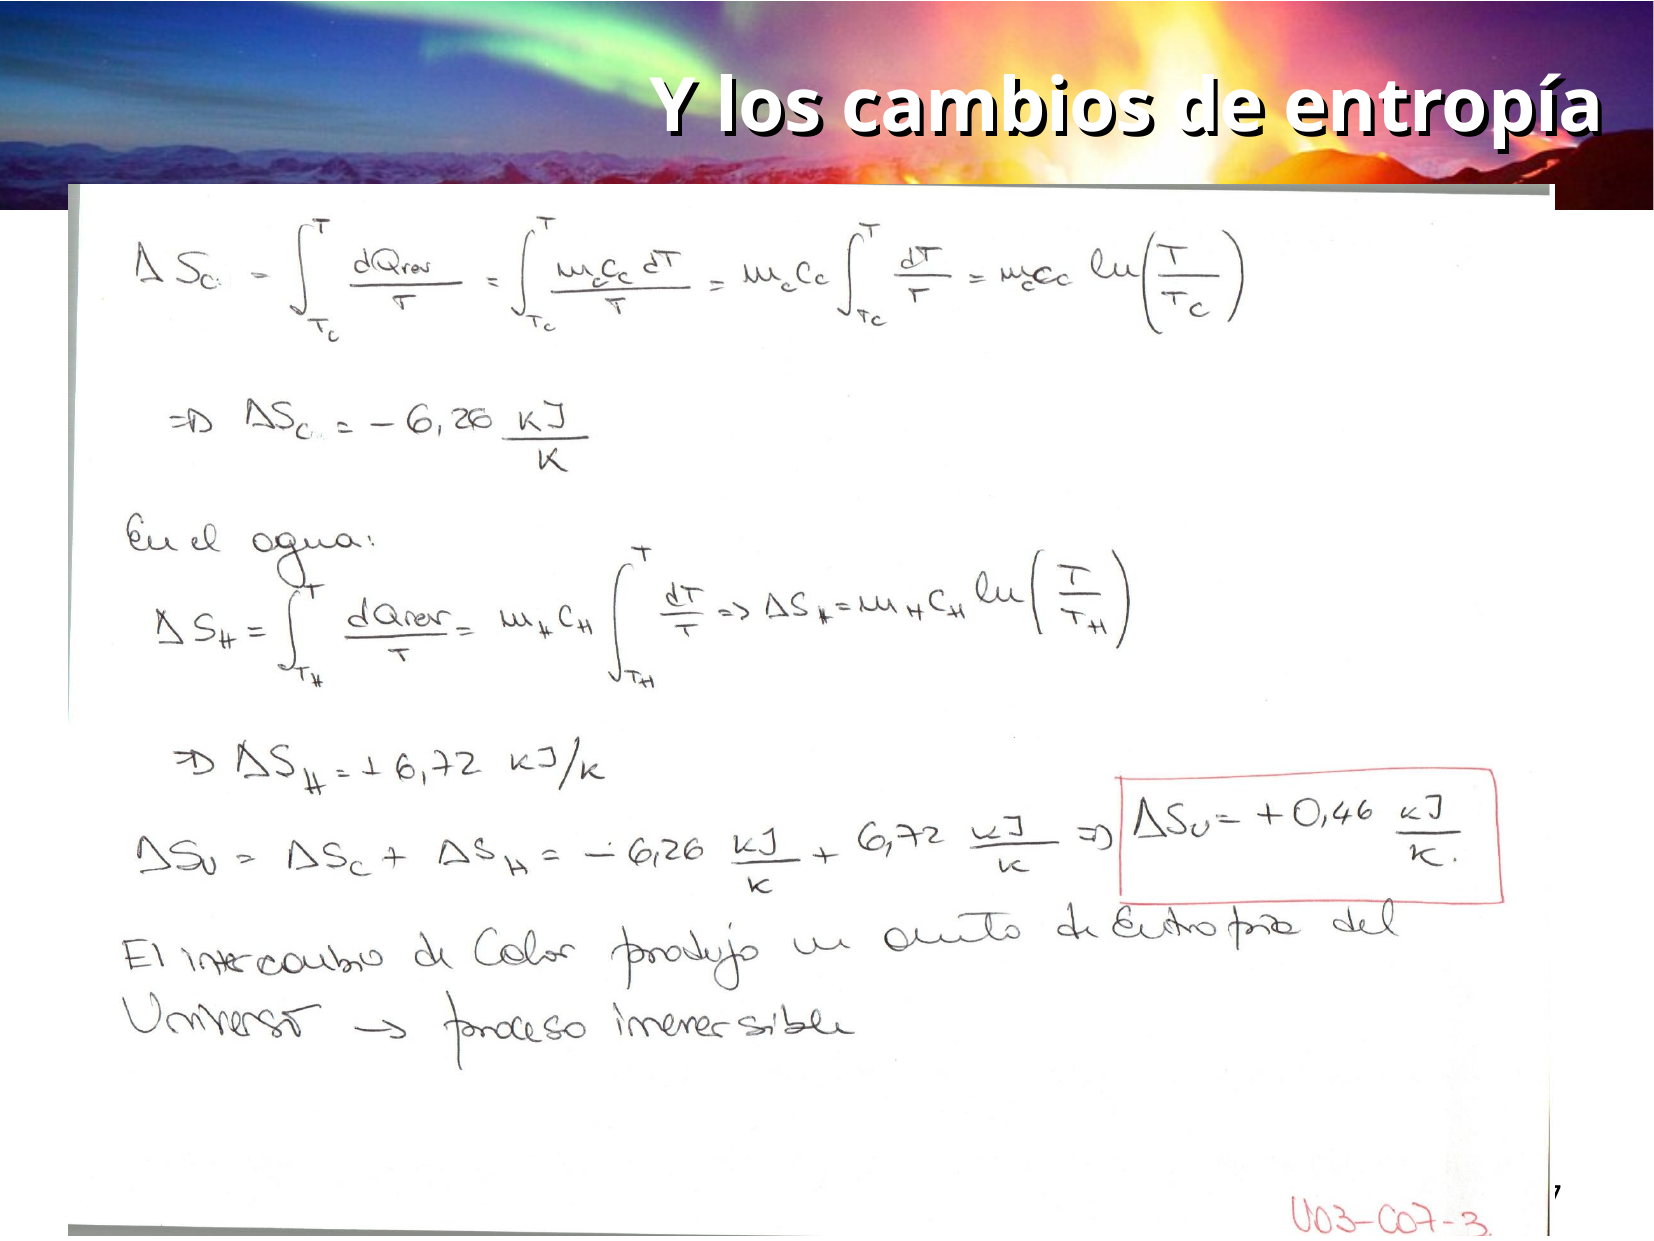

# Y los cambios de entropía
May 21, 2020
H. Asorey - F3B 2020
12